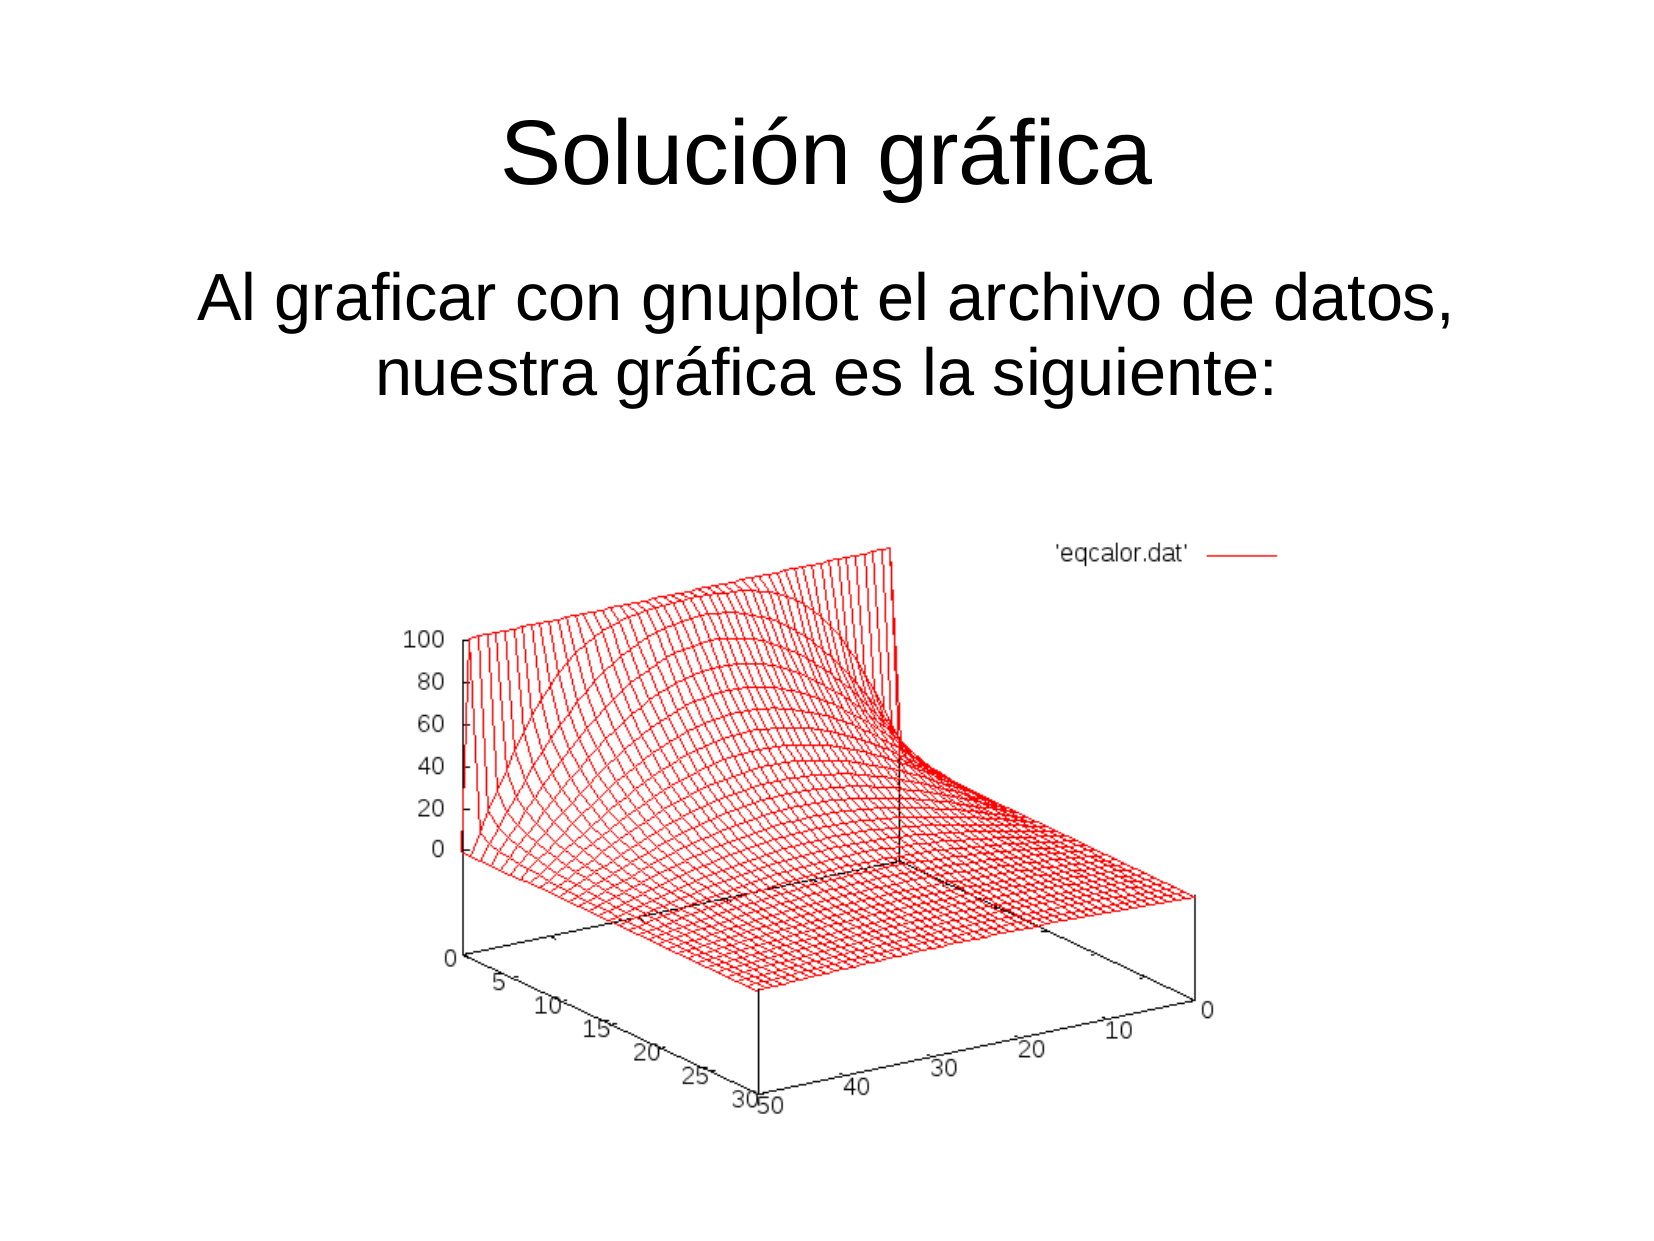

# Solución gráfica
Al graficar con gnuplot el archivo de datos, nuestra gráfica es la siguiente: